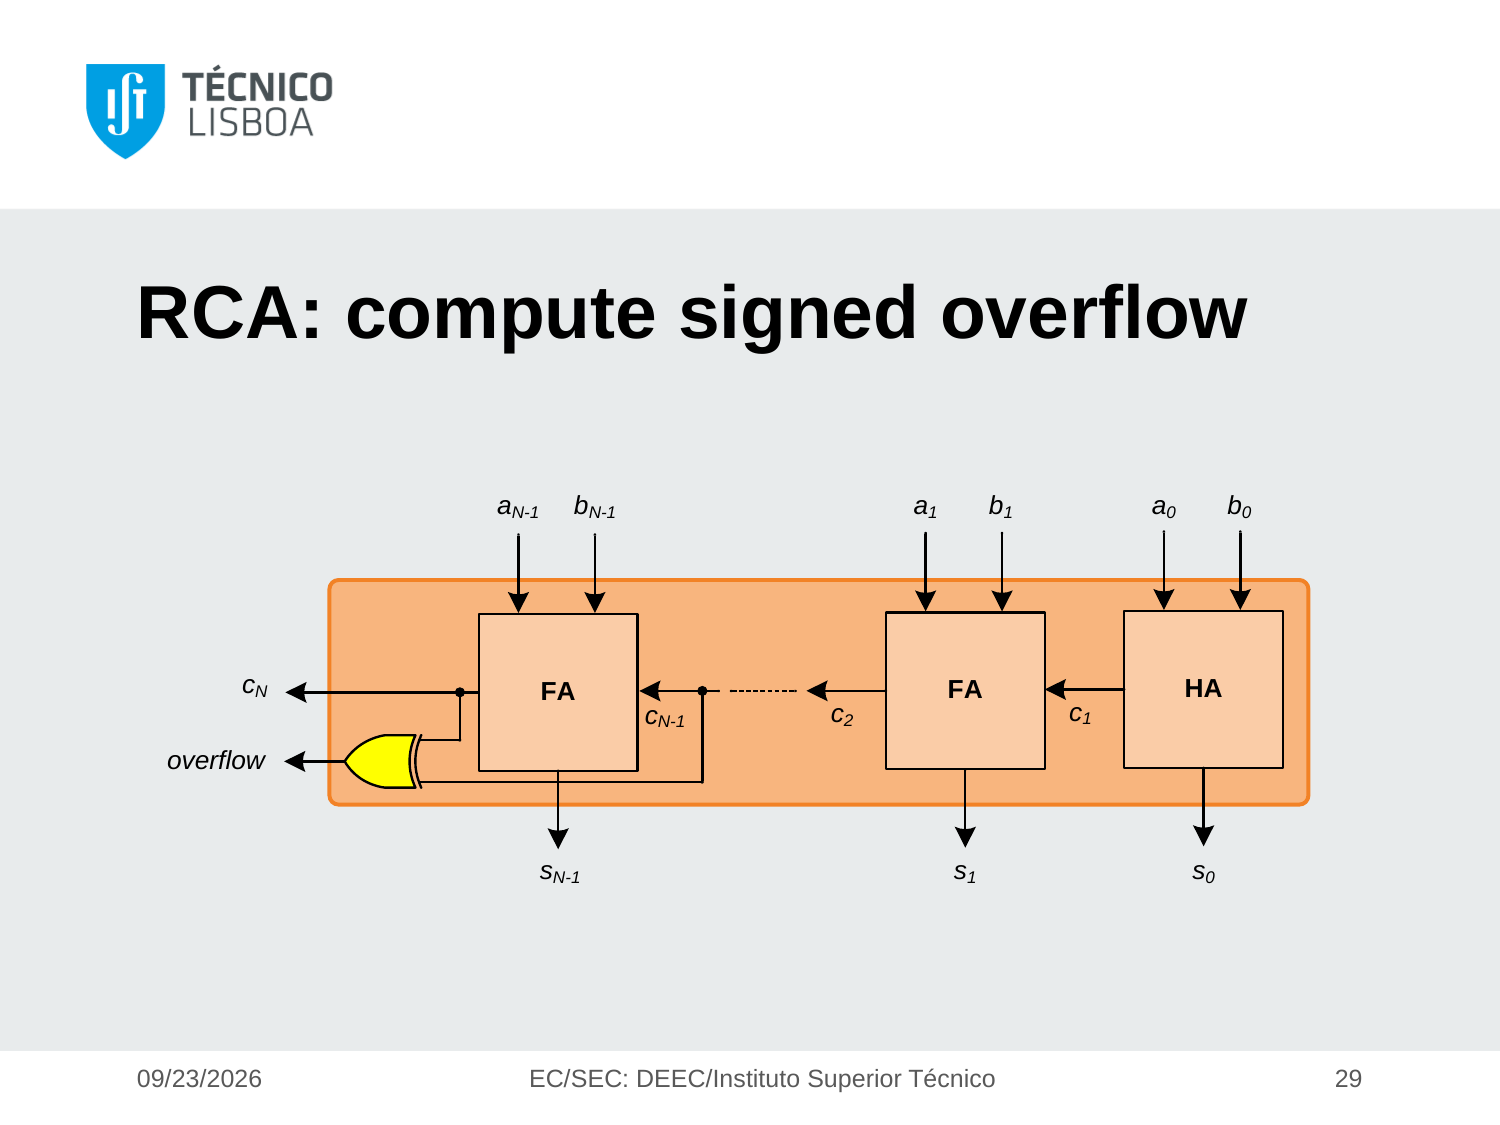

# RCA: compute signed overflow
EC/SEC: DEEC/Instituto Superior Técnico